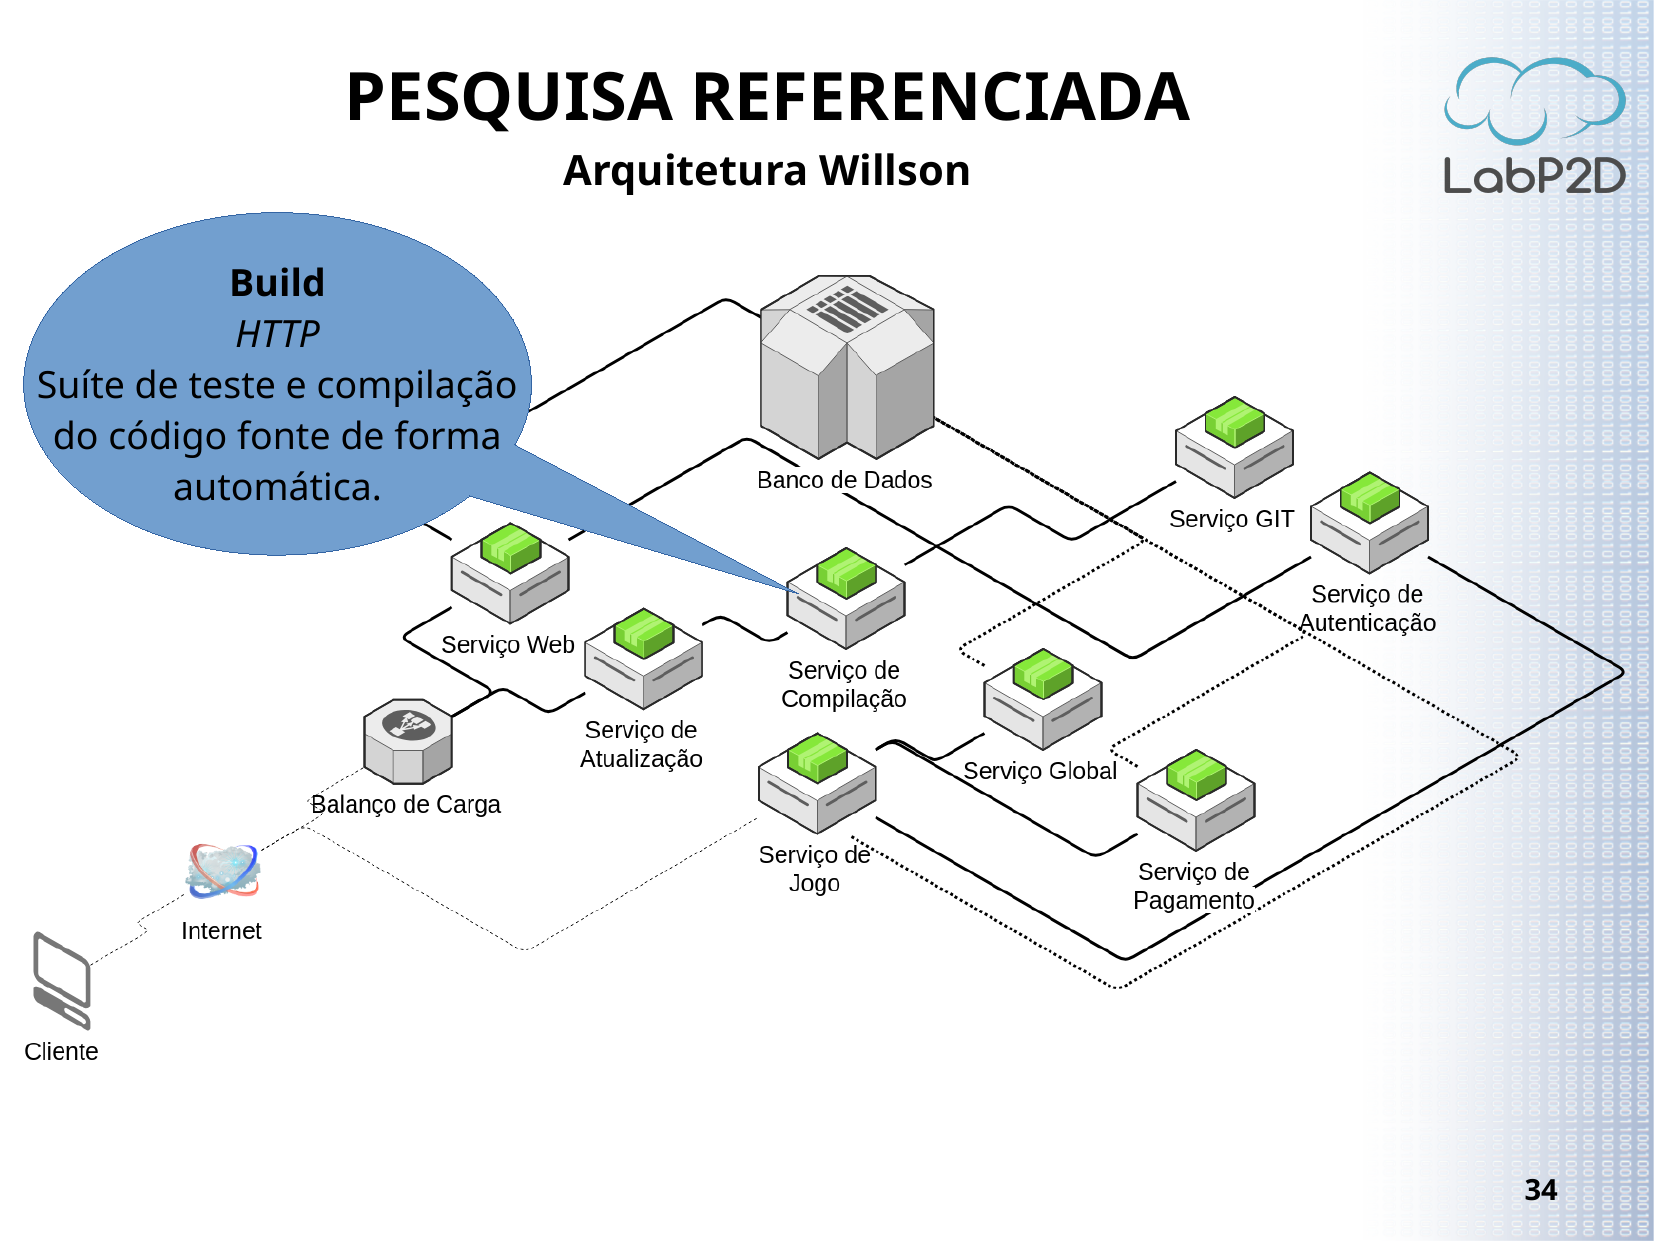

# PESQUISA REFERENCIADA Arquitetura Willson
Build
HTTP
Suíte de teste e compilação
do código fonte de forma
automática.
34